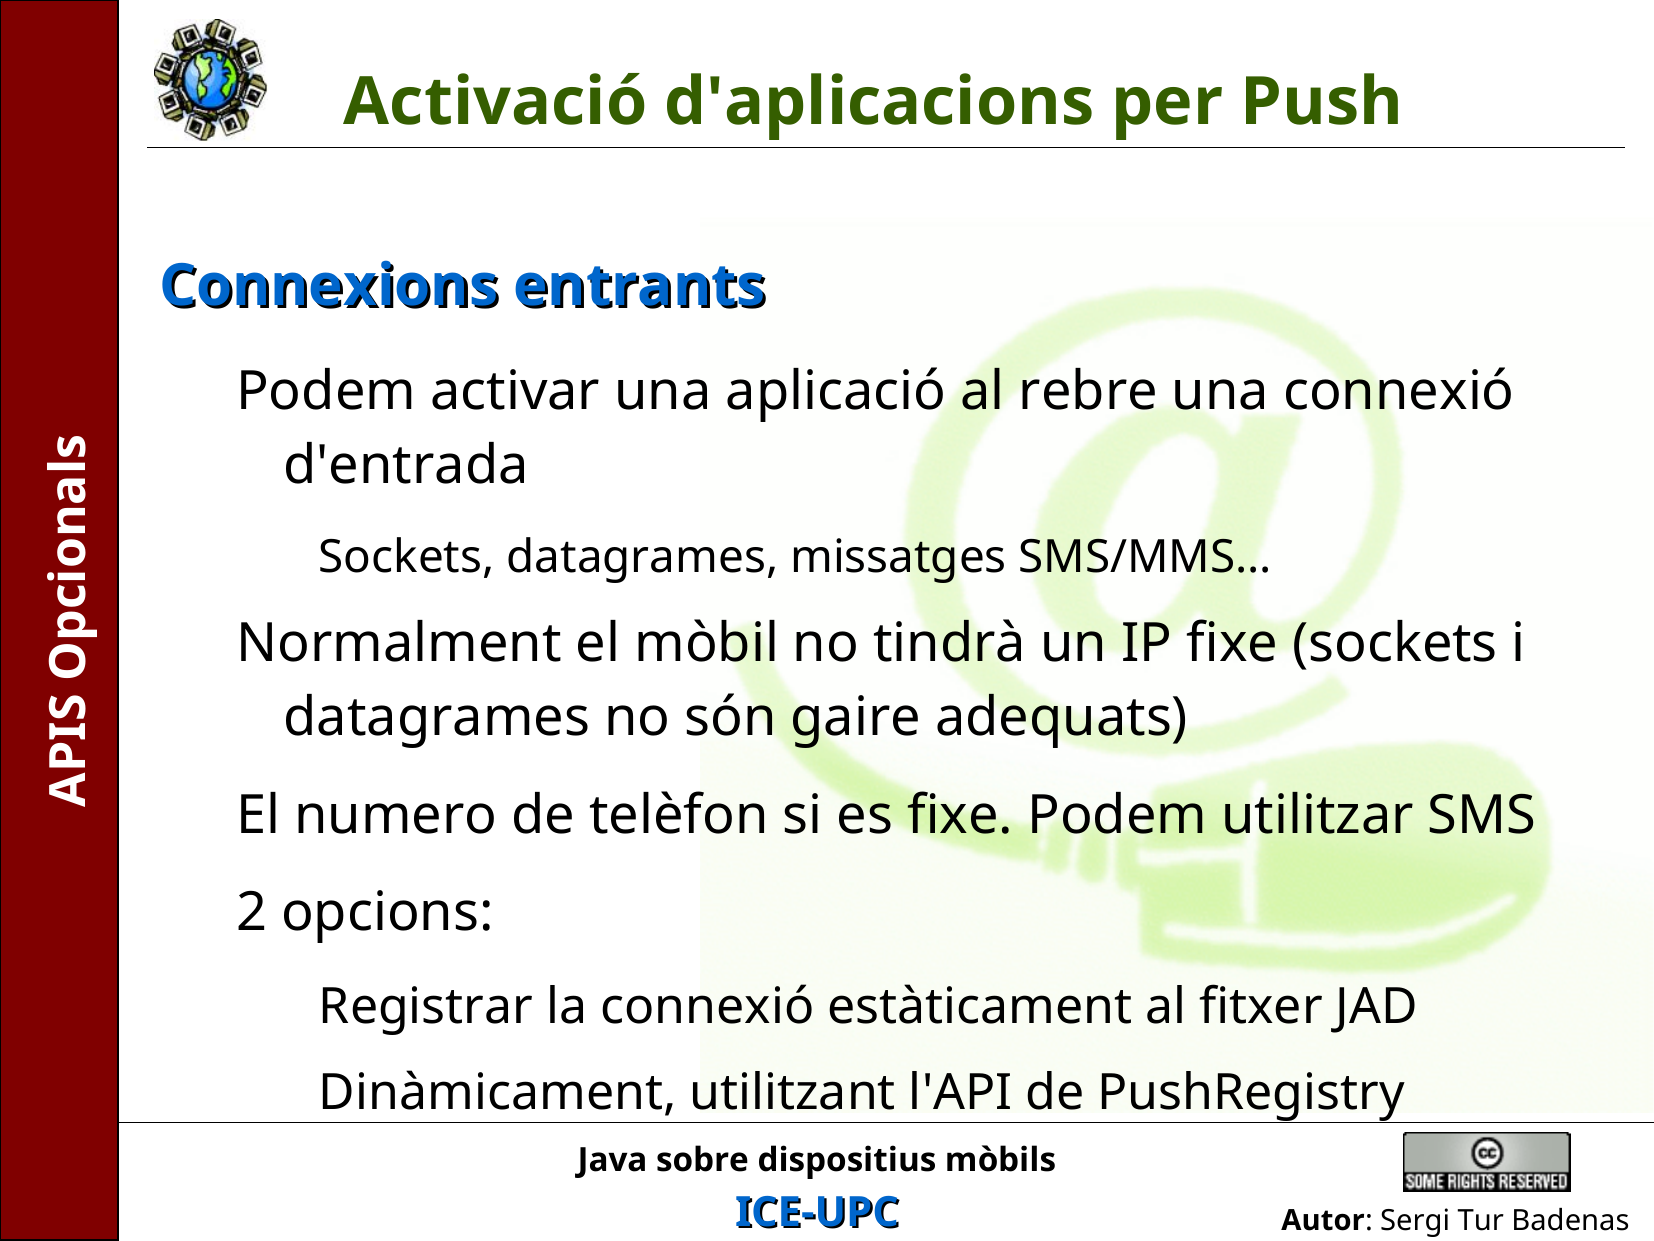

# Activació d'aplicacions per Push
Connexions entrants
Podem activar una aplicació al rebre una connexió d'entrada
Sockets, datagrames, missatges SMS/MMS...
Normalment el mòbil no tindrà un IP fixe (sockets i datagrames no són gaire adequats)
El numero de telèfon si es fixe. Podem utilitzar SMS
2 opcions:
Registrar la connexió estàticament al fitxer JAD
Dinàmicament, utilitzant l'API de PushRegistry